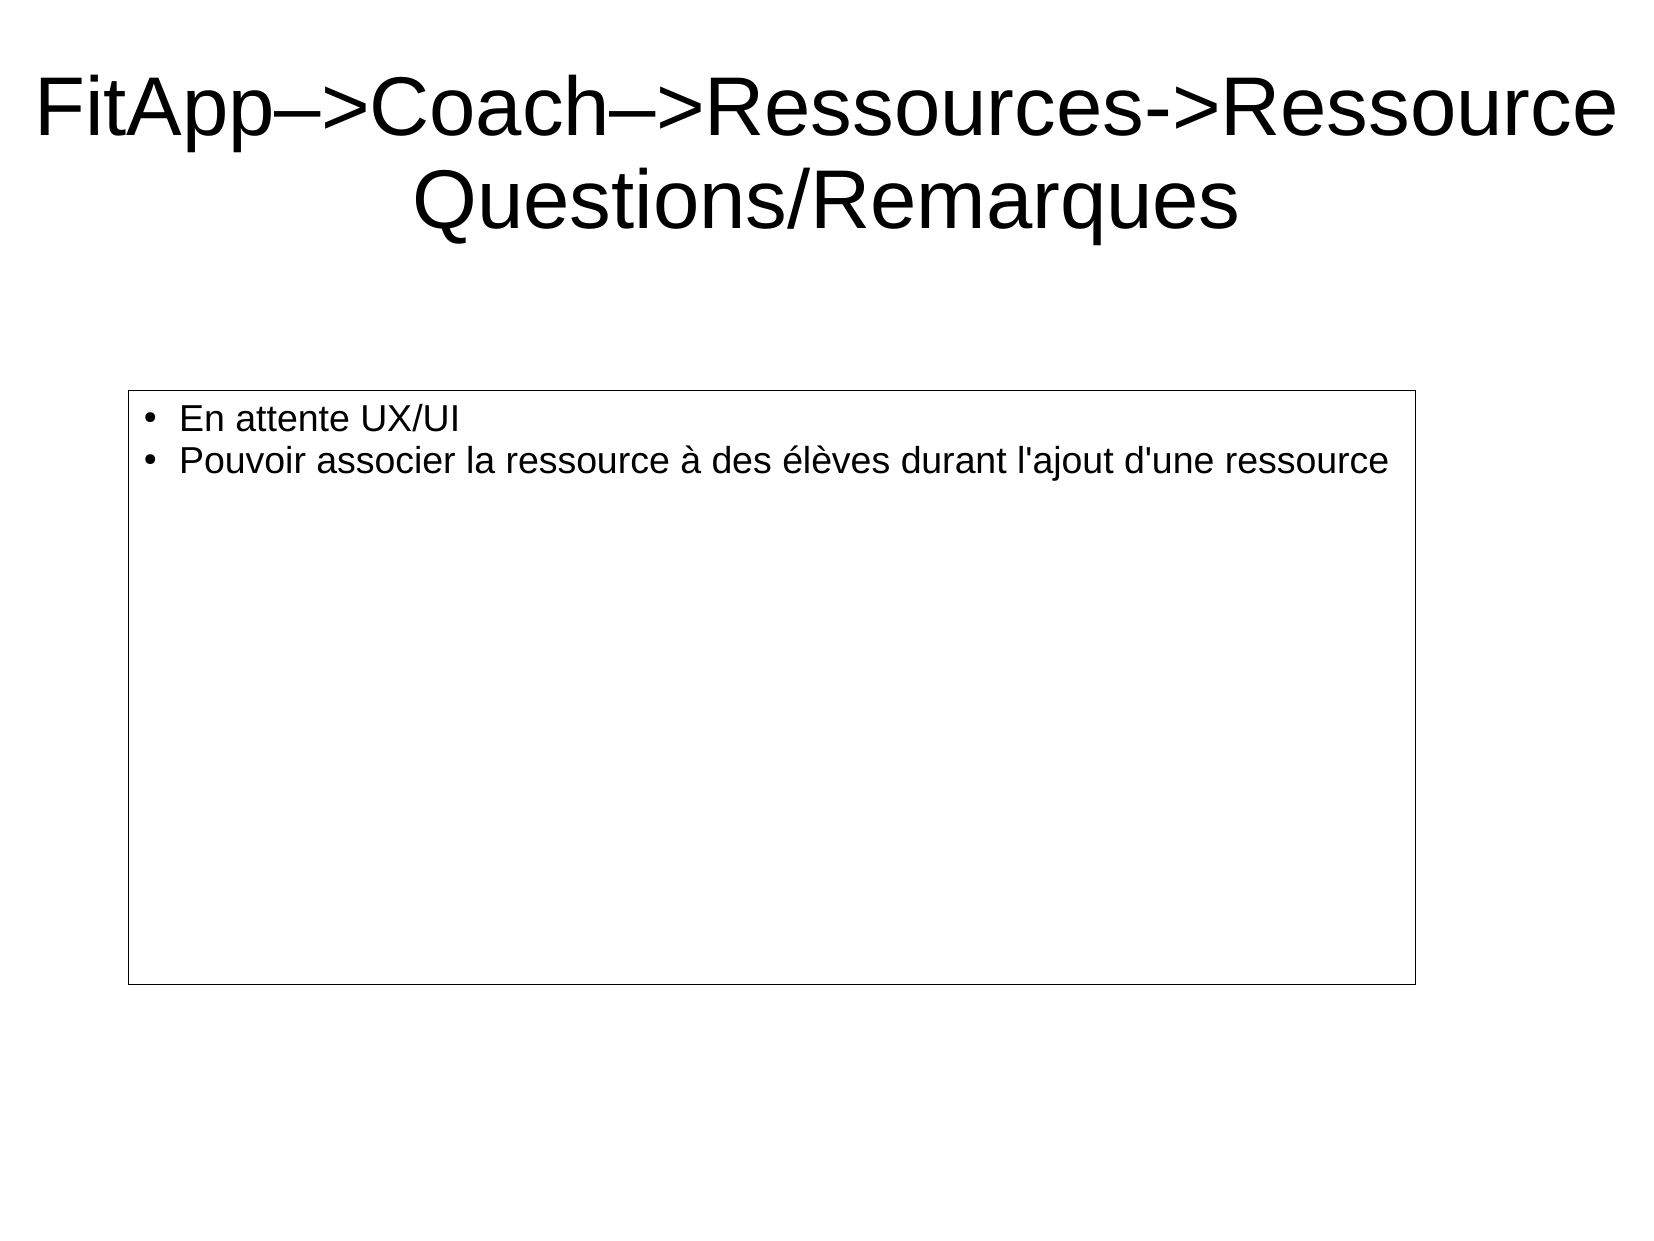

# FitApp–>Coach–>Ressources->Ressource Questions/Remarques
En attente UX/UI
Pouvoir associer la ressource à des élèves durant l'ajout d'une ressource